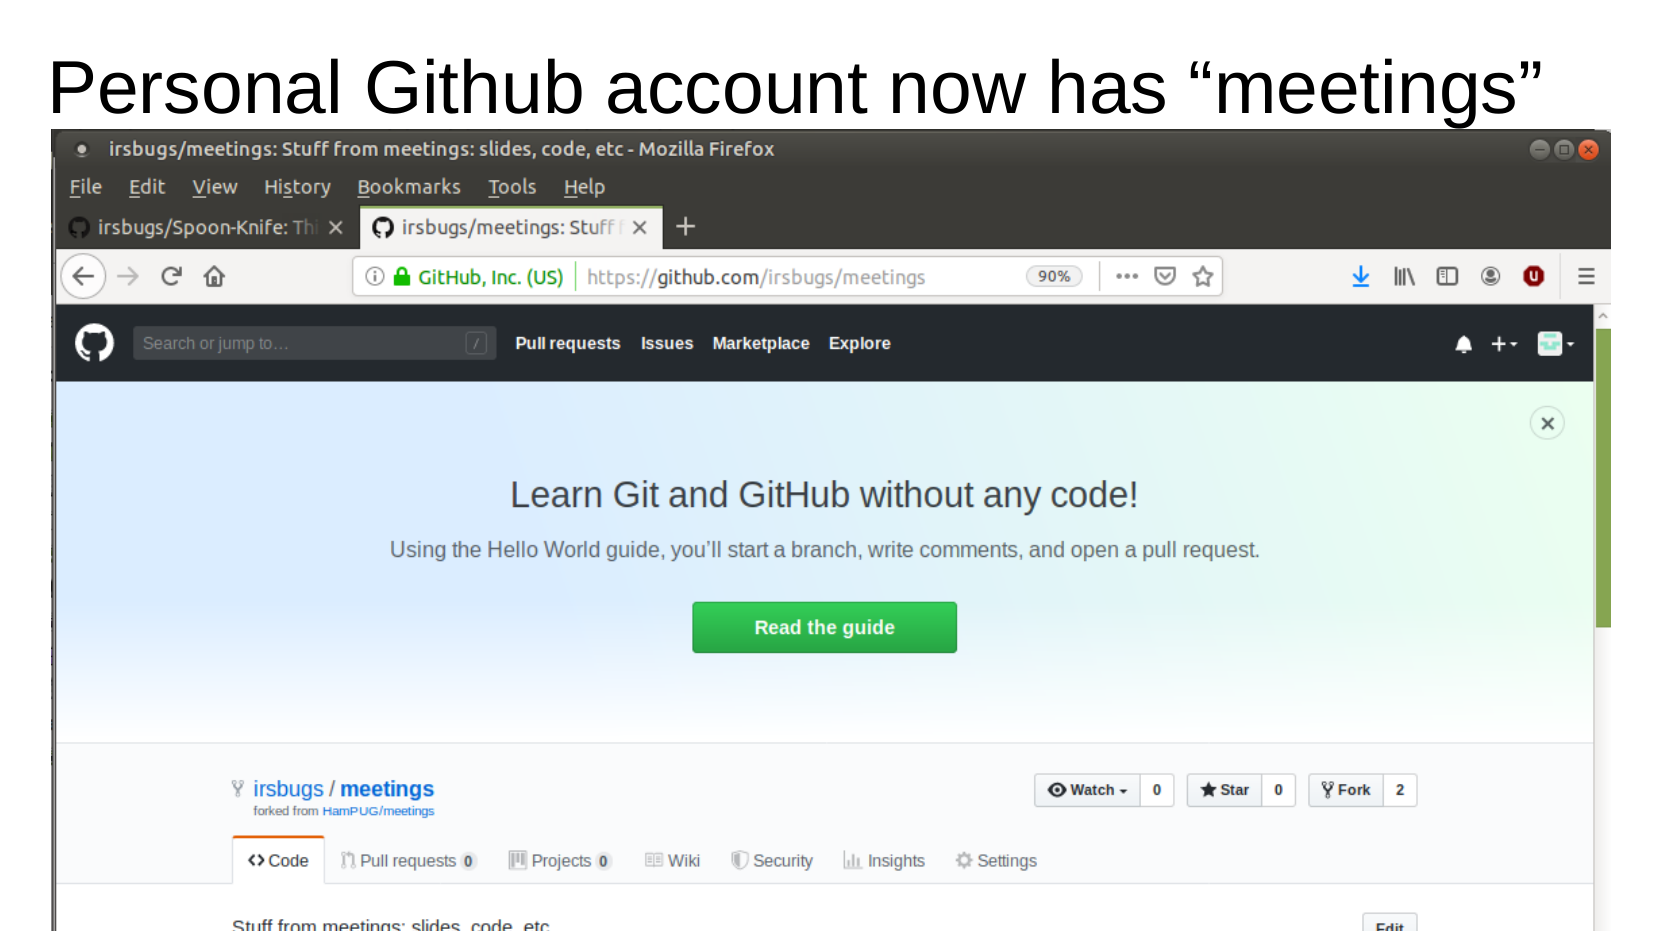

# Personal Github account now has “meetings”